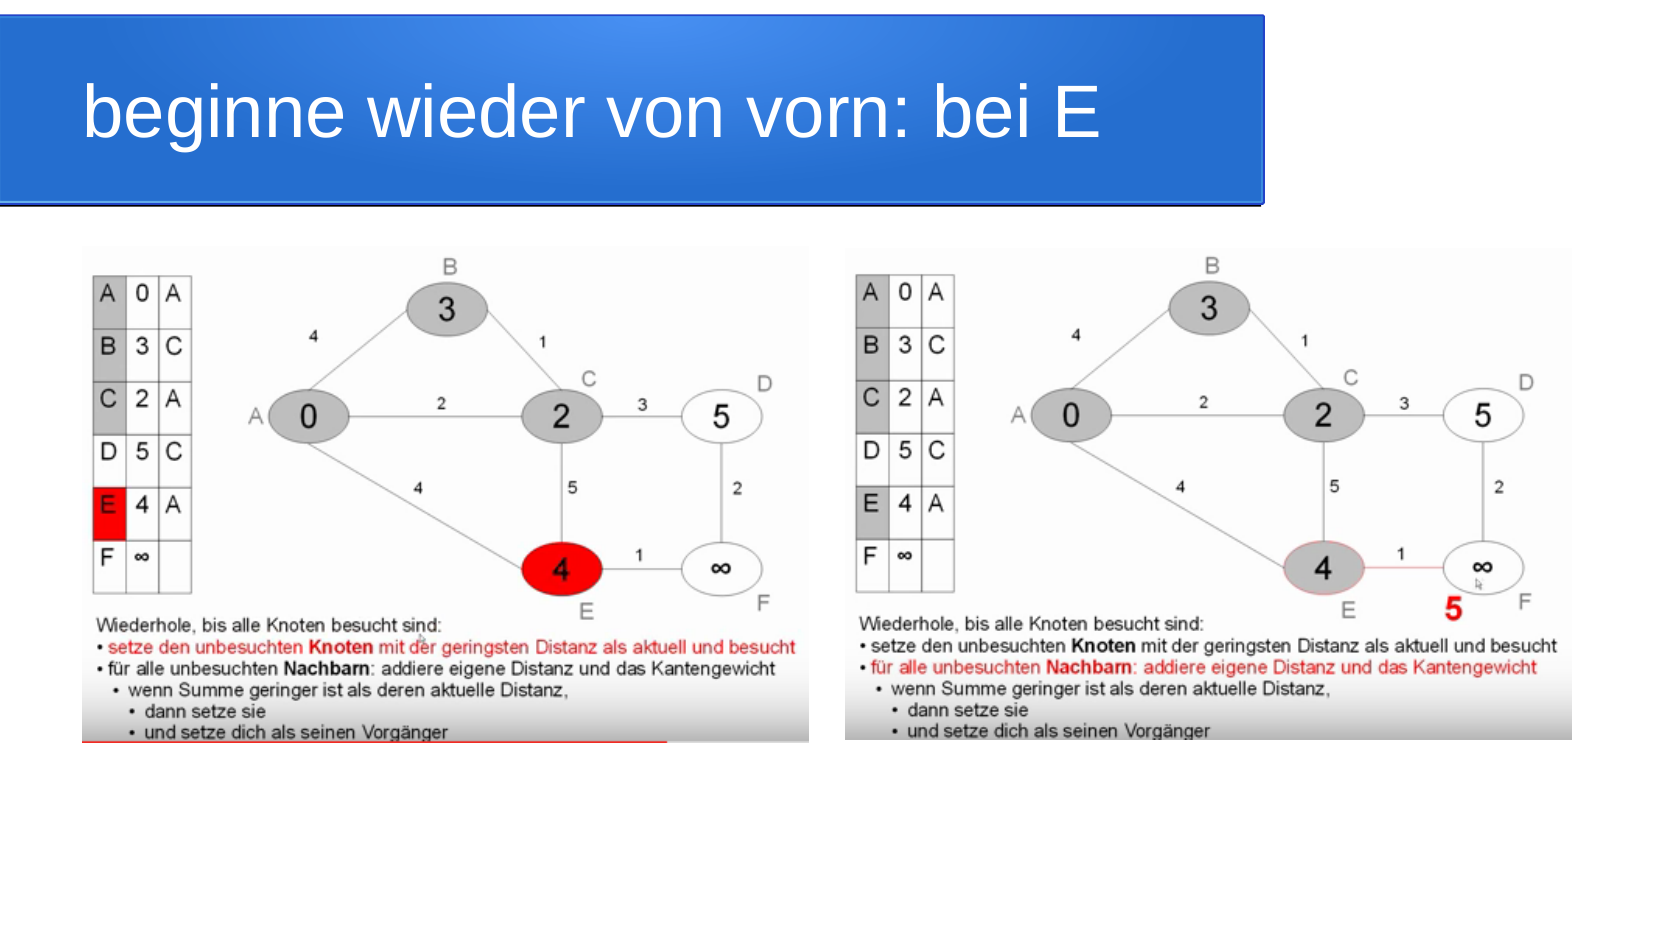

# beginne wieder von vorn: bei E